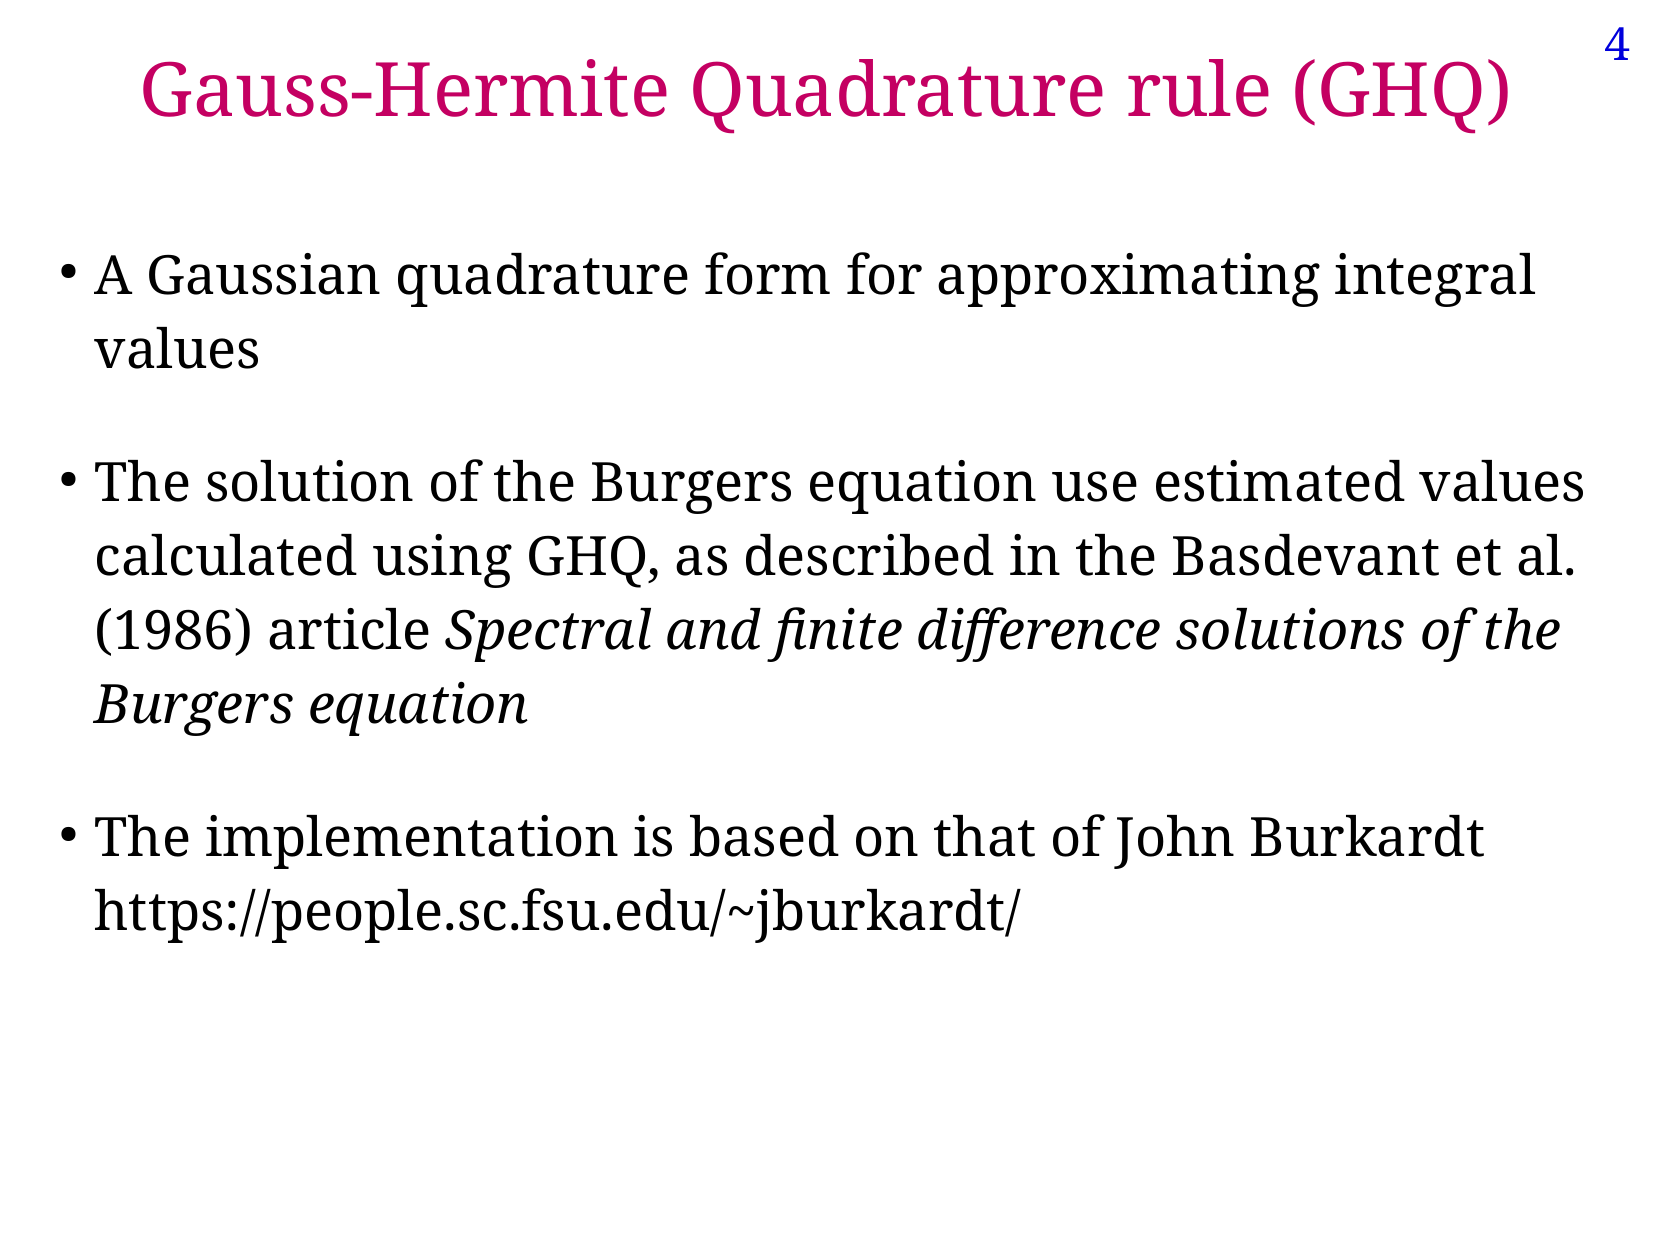

4
# Gauss-Hermite Quadrature rule (GHQ)
A Gaussian quadrature form for approximating integral values
The solution of the Burgers equation use estimated values calculated using GHQ, as described in the Basdevant et al. (1986) article Spectral and finite difference solutions of the Burgers equation
The implementation is based on that of John Burkardt https://people.sc.fsu.edu/~jburkardt/